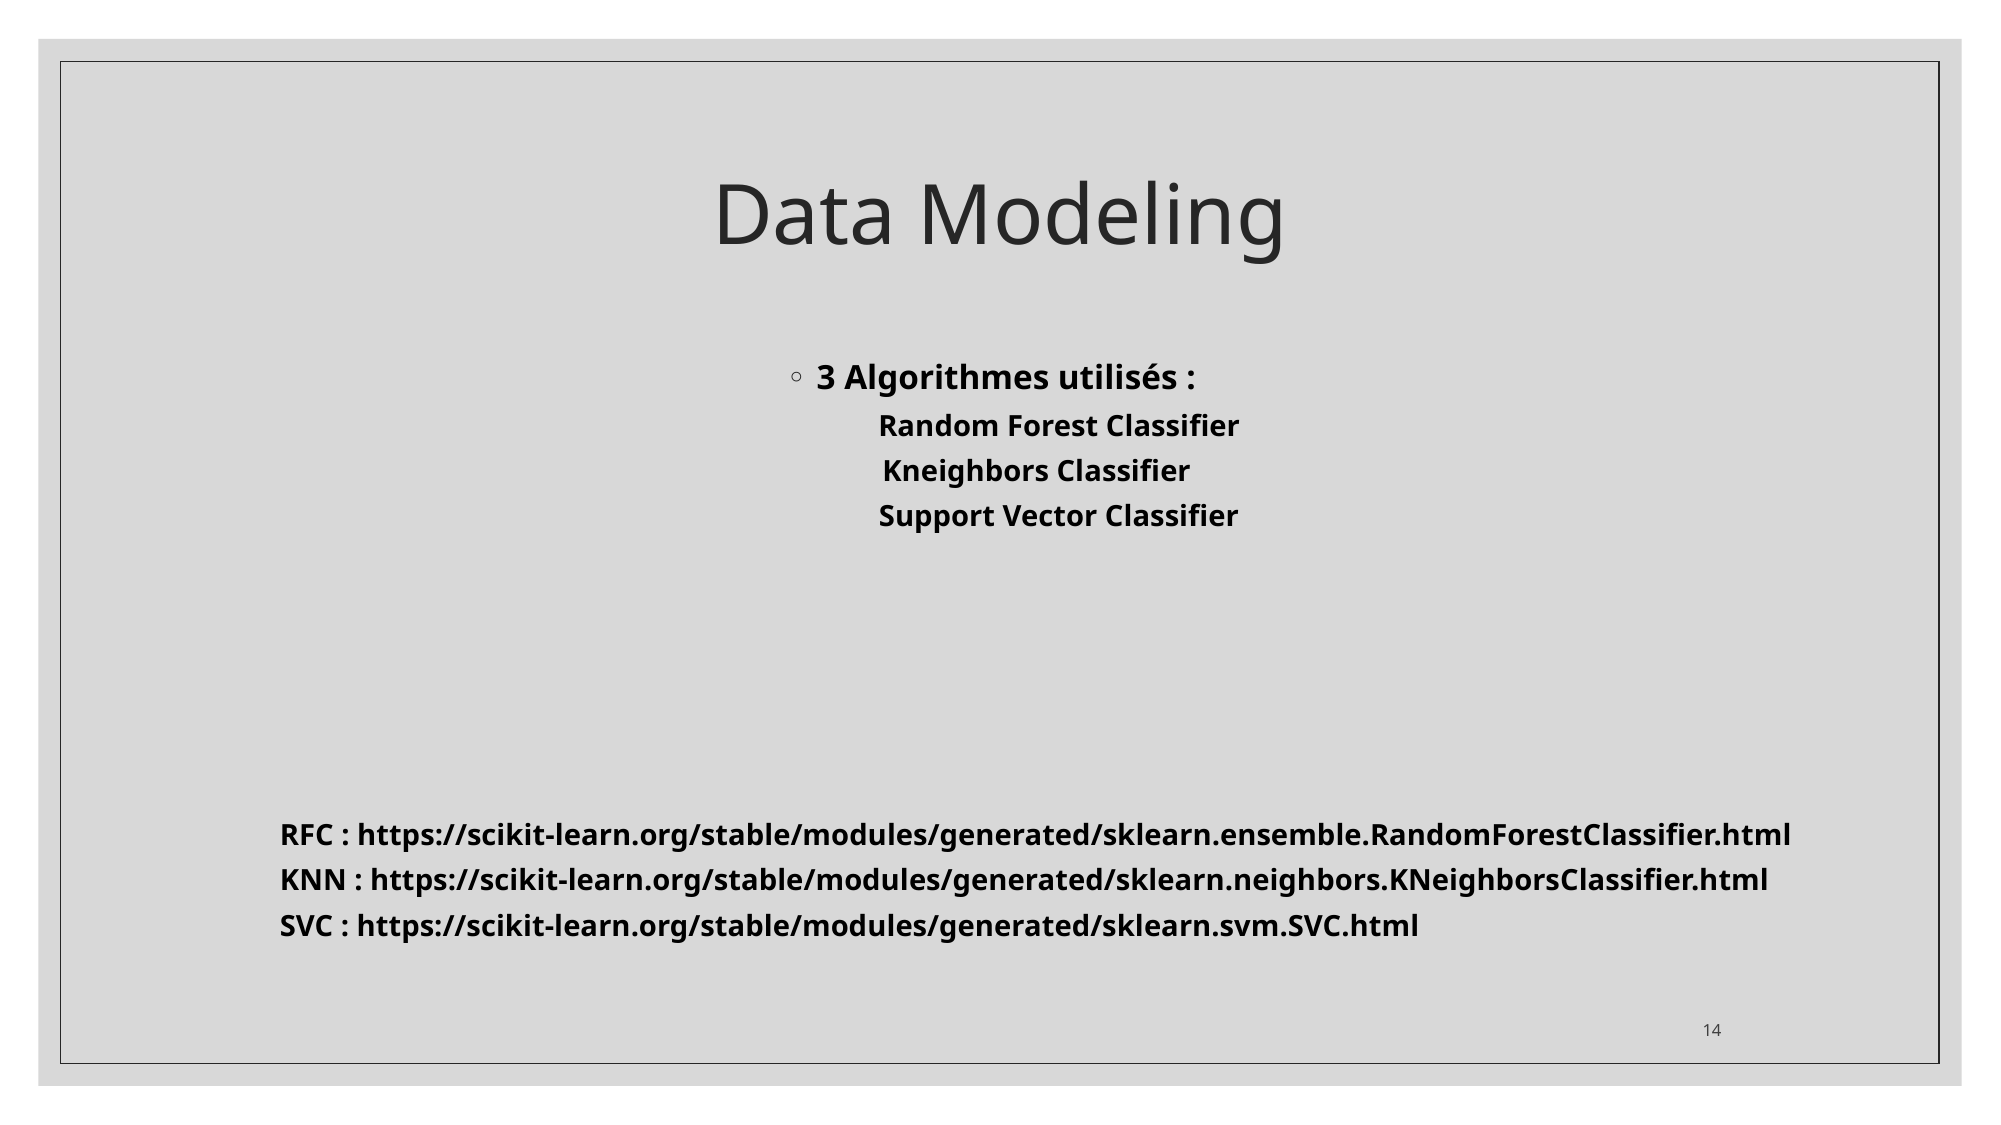

# Data Modeling
3 Algorithmes utilisés :
 Random Forest Classifier
Kneighbors Classifier
 Support Vector Classifier
RFC : https://scikit-learn.org/stable/modules/generated/sklearn.ensemble.RandomForestClassifier.html
KNN : https://scikit-learn.org/stable/modules/generated/sklearn.neighbors.KNeighborsClassifier.html
SVC : https://scikit-learn.org/stable/modules/generated/sklearn.svm.SVC.html